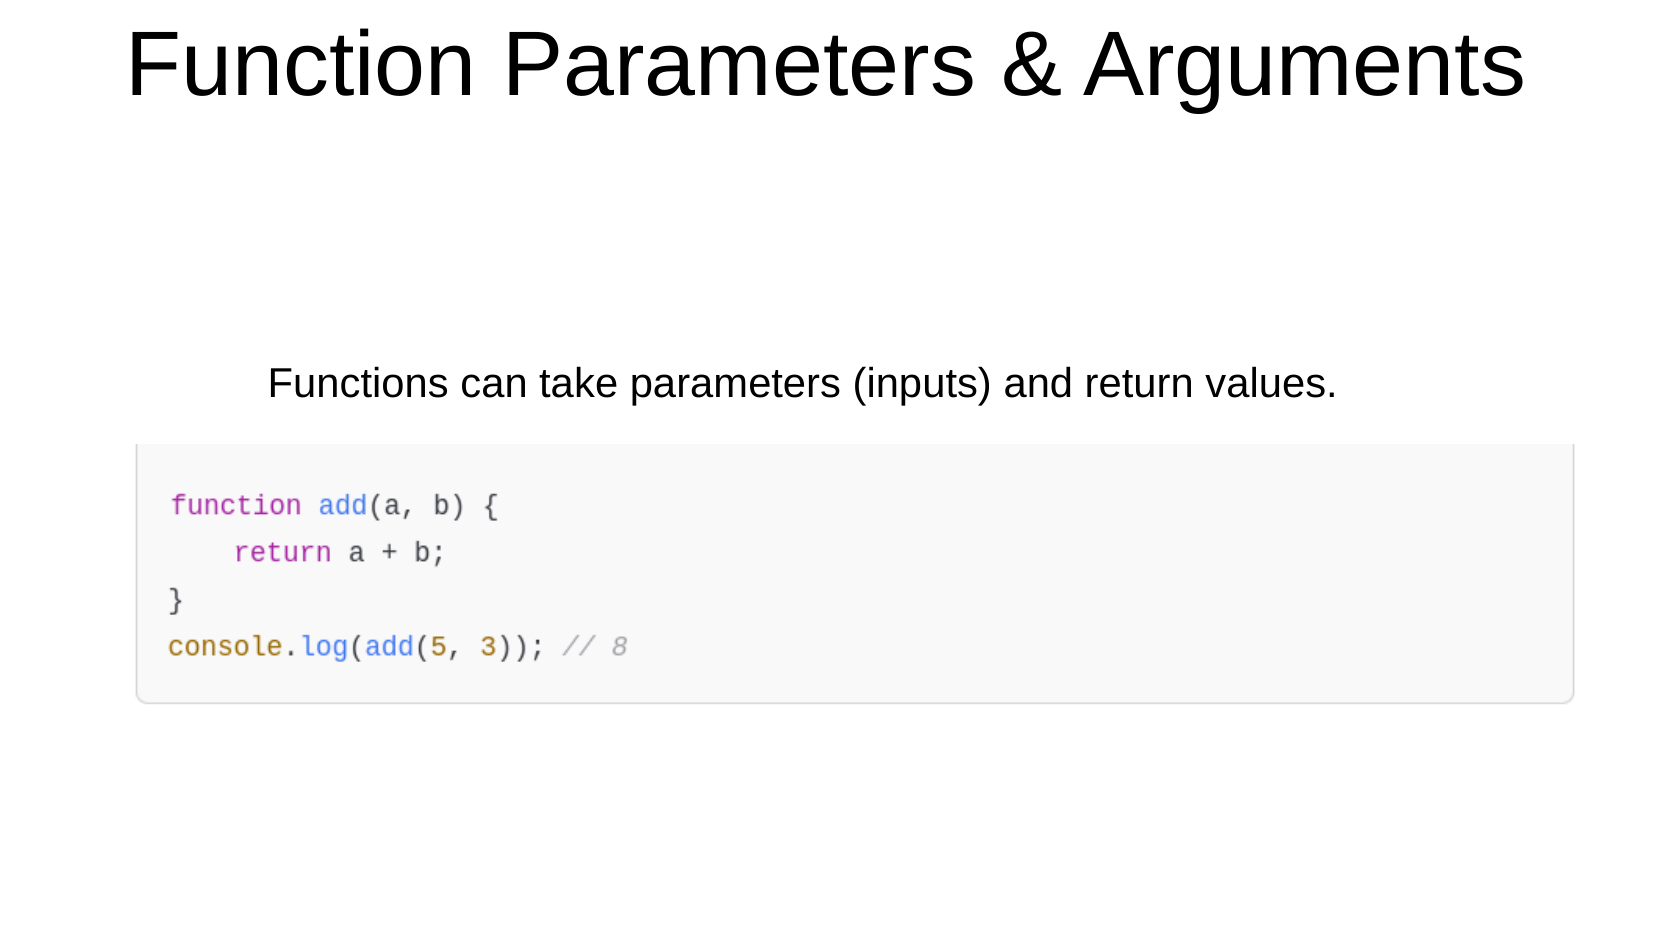

# Function Parameters & Arguments
Functions can take parameters (inputs) and return values.